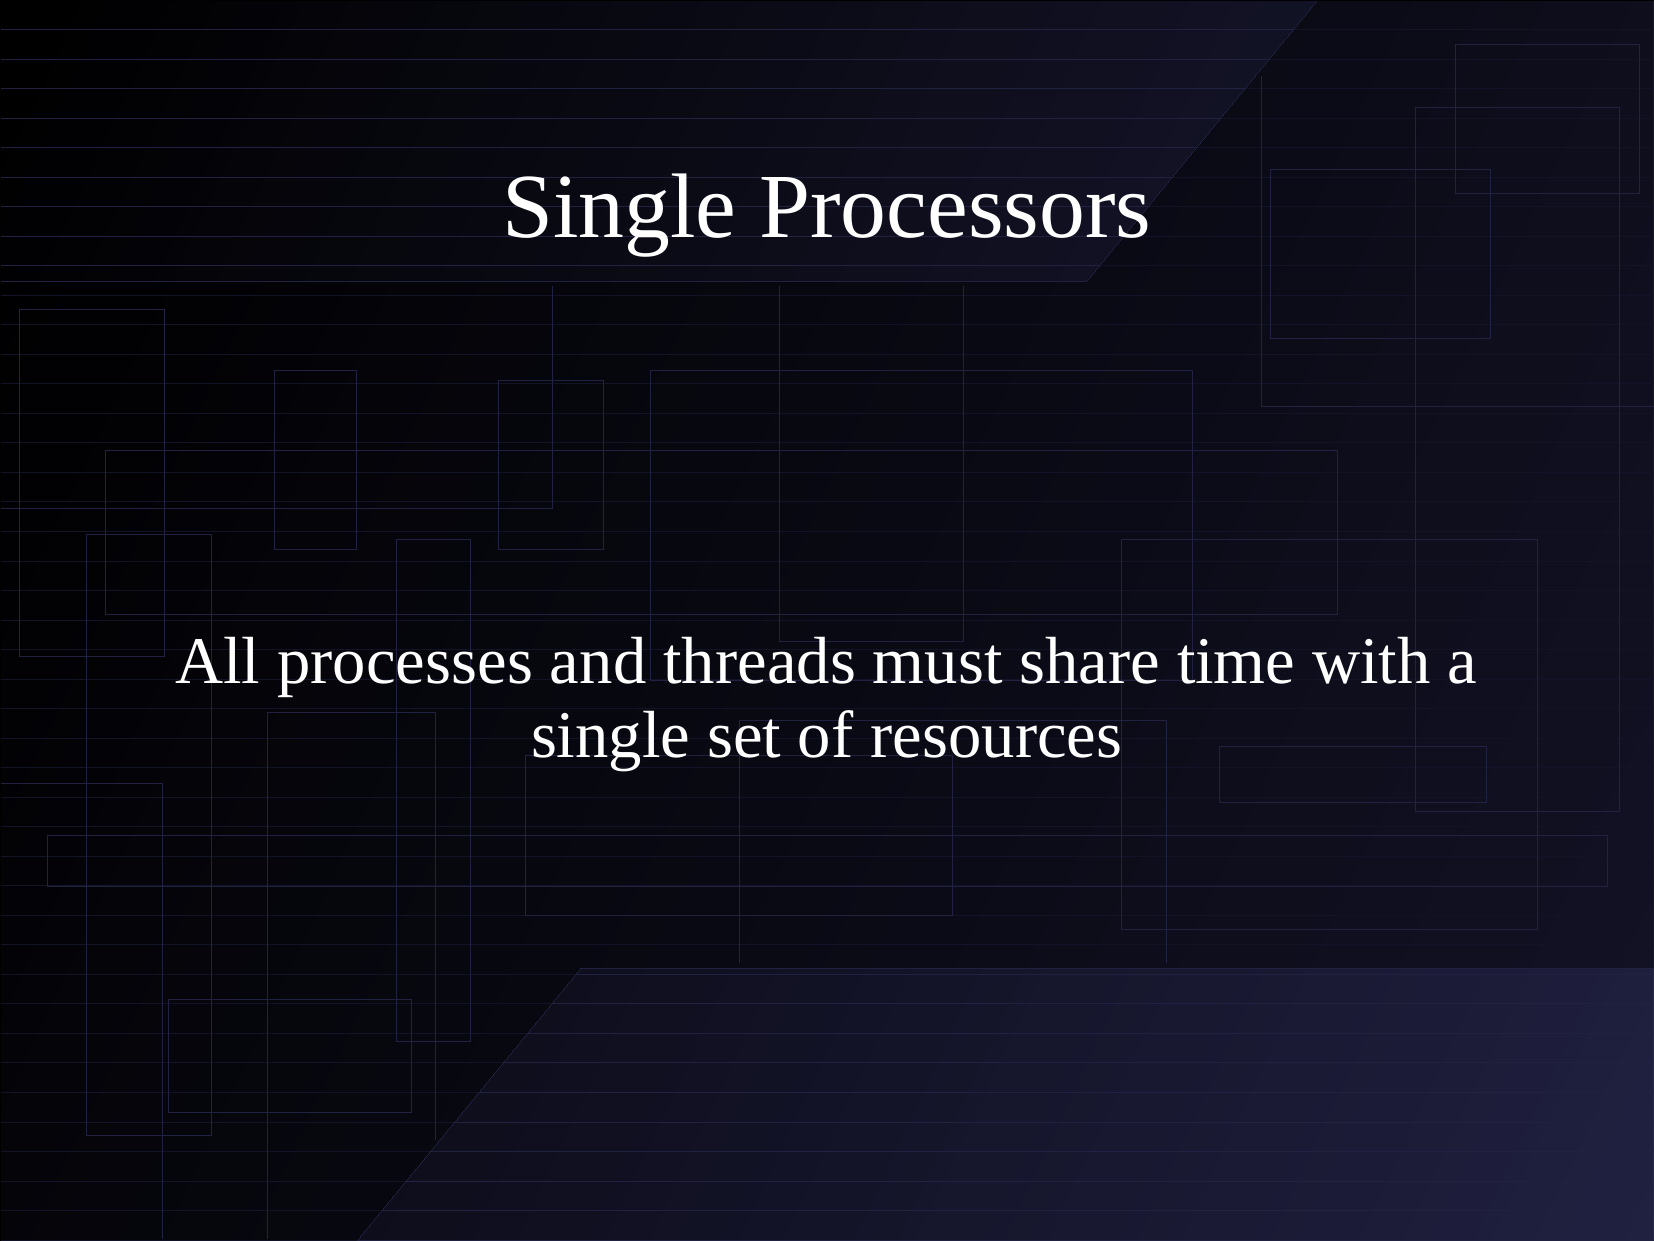

# Single Processors
All processes and threads must share time with a single set of resources